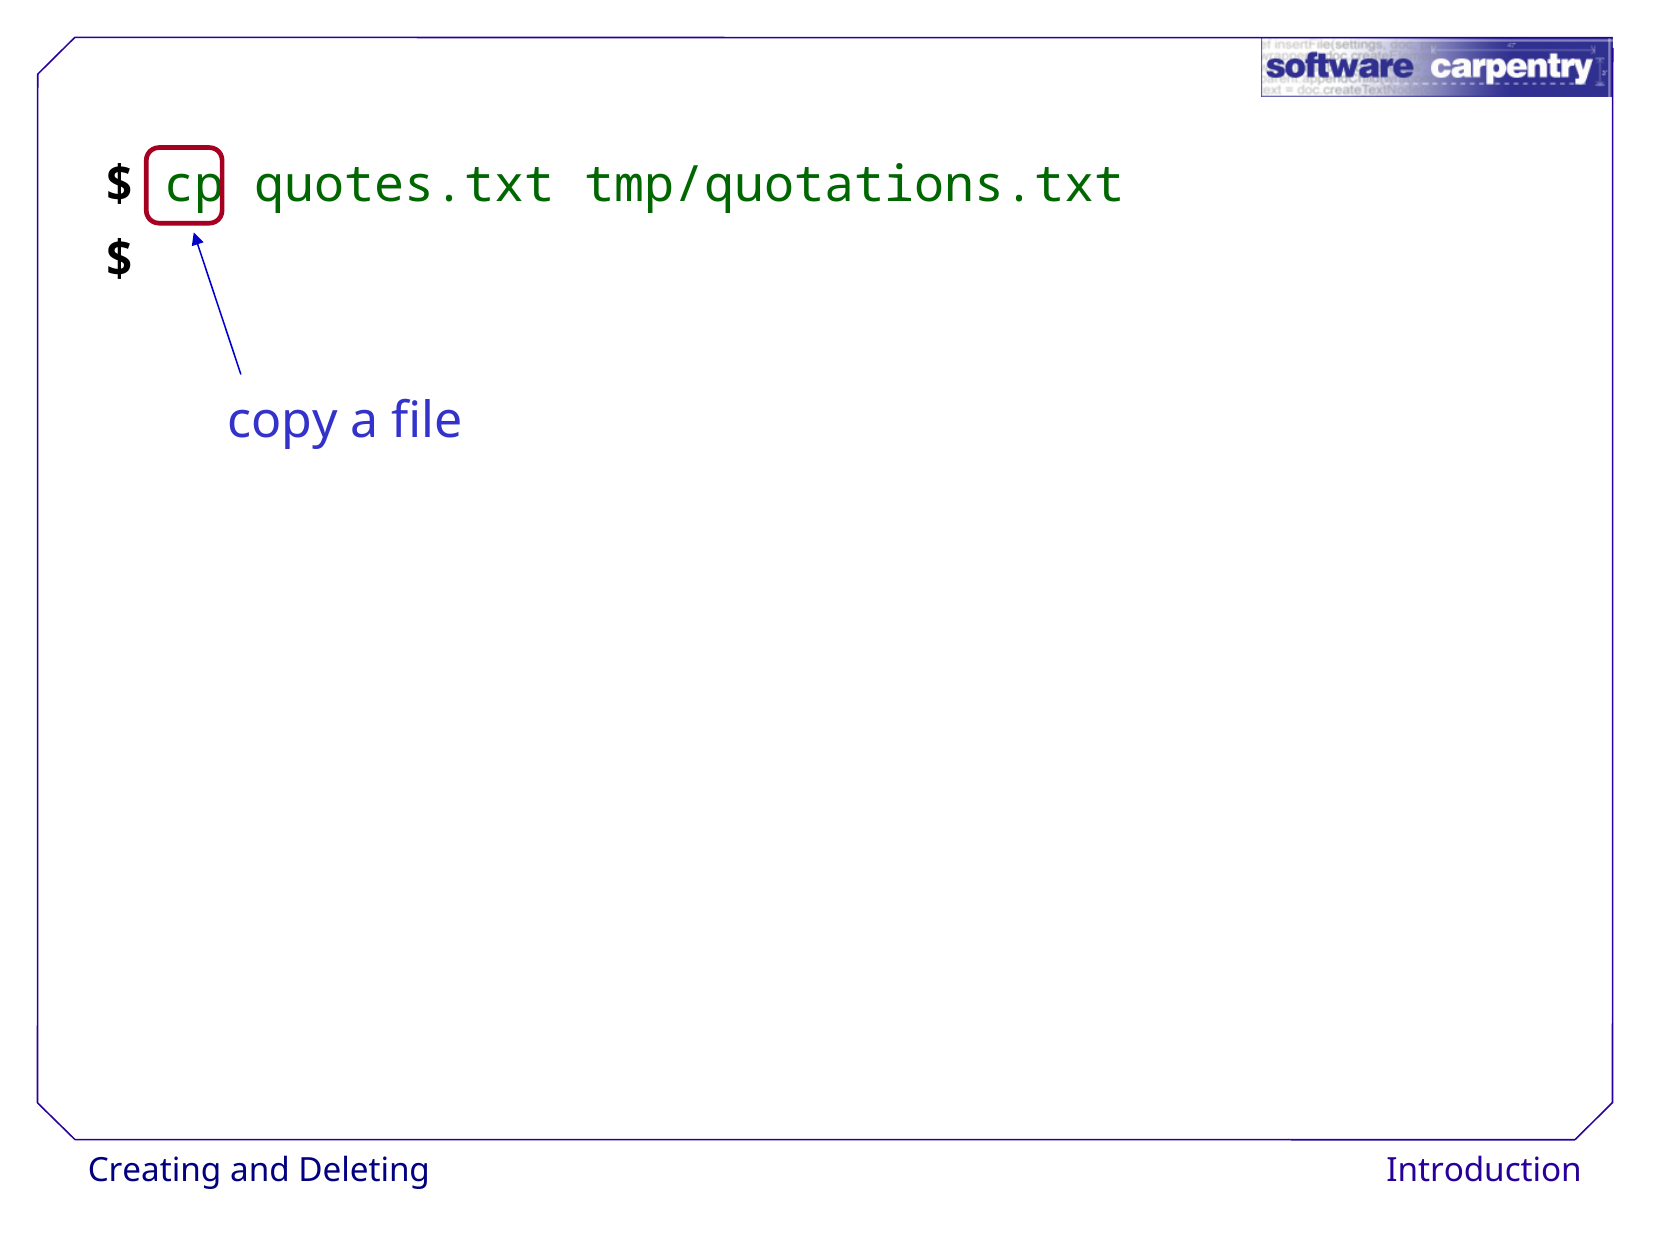

$ cp quotes.txt tmp/quotations.txt
$
copy a file